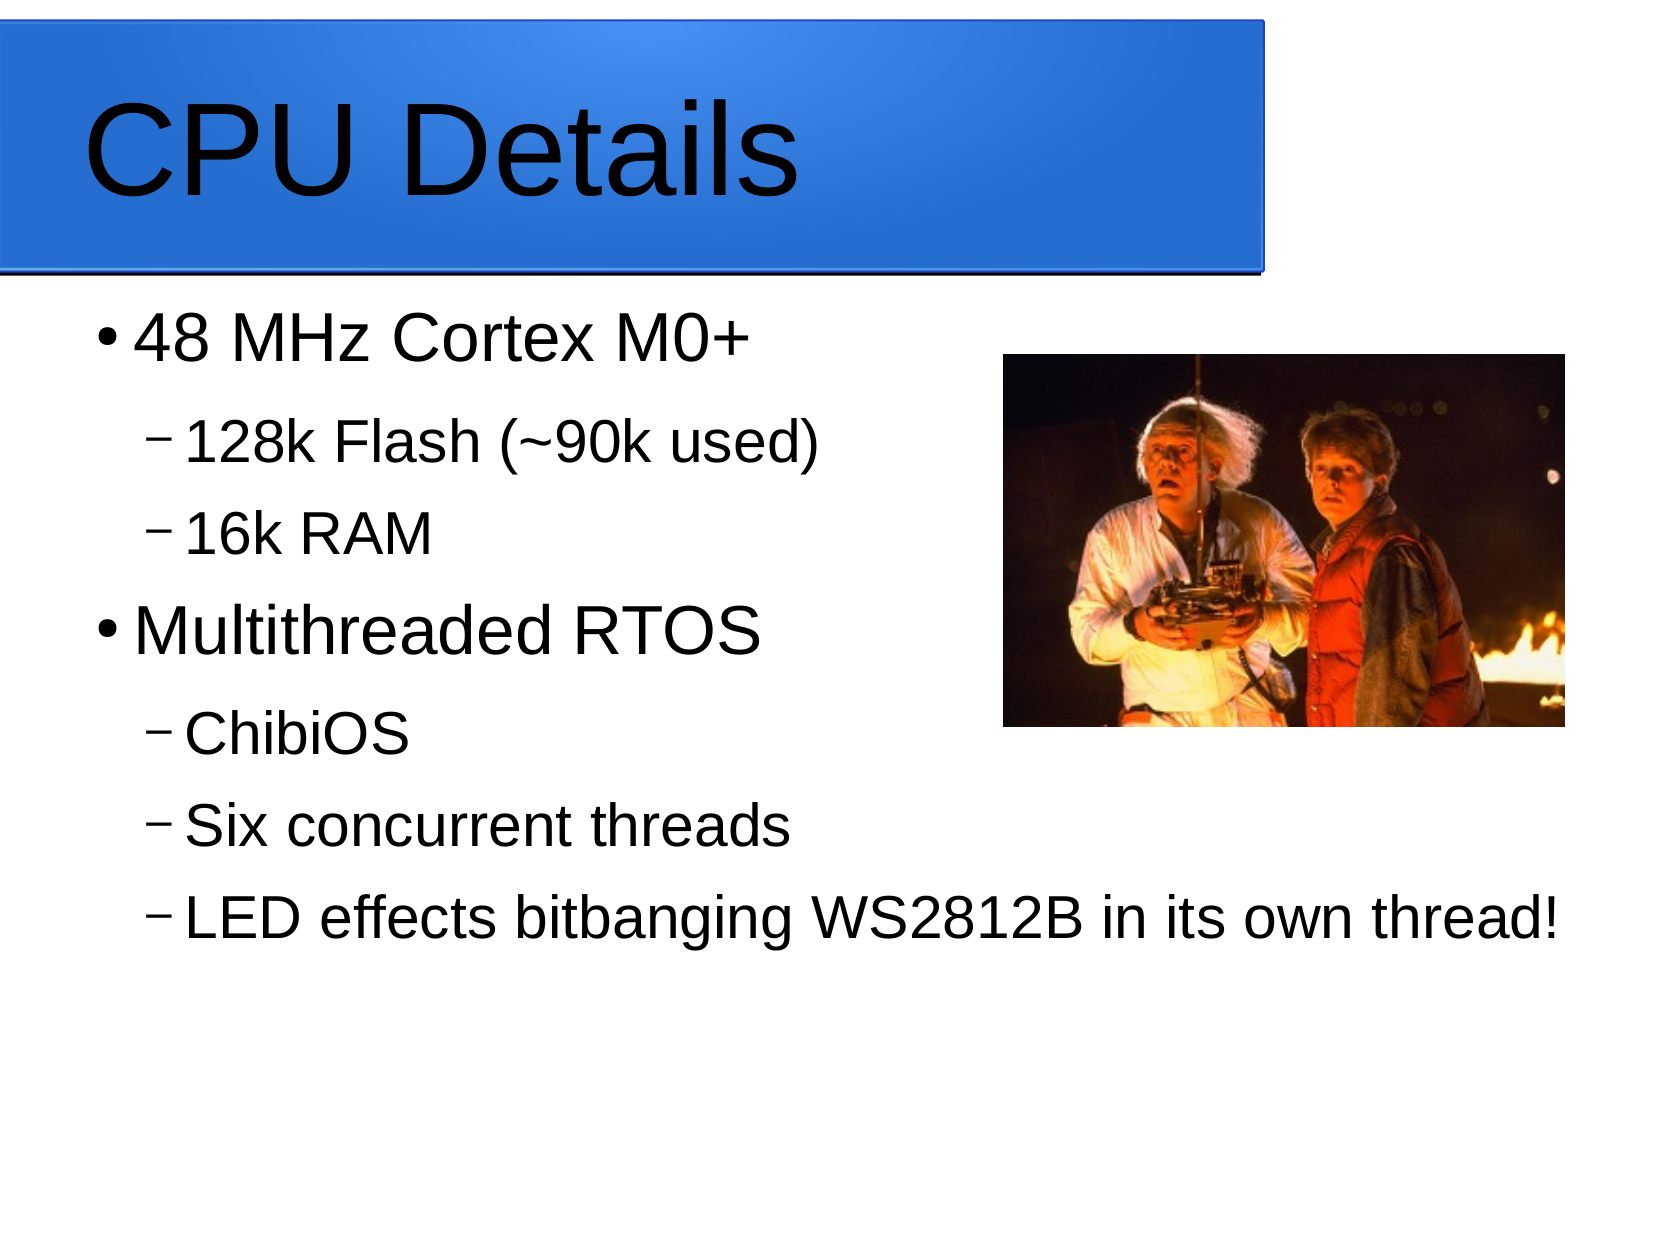

# CPU Details
48 MHz Cortex M0+
128k Flash (~90k used)
16k RAM
Multithreaded RTOS
ChibiOS
Six concurrent threads
LED effects bitbanging WS2812B in its own thread!